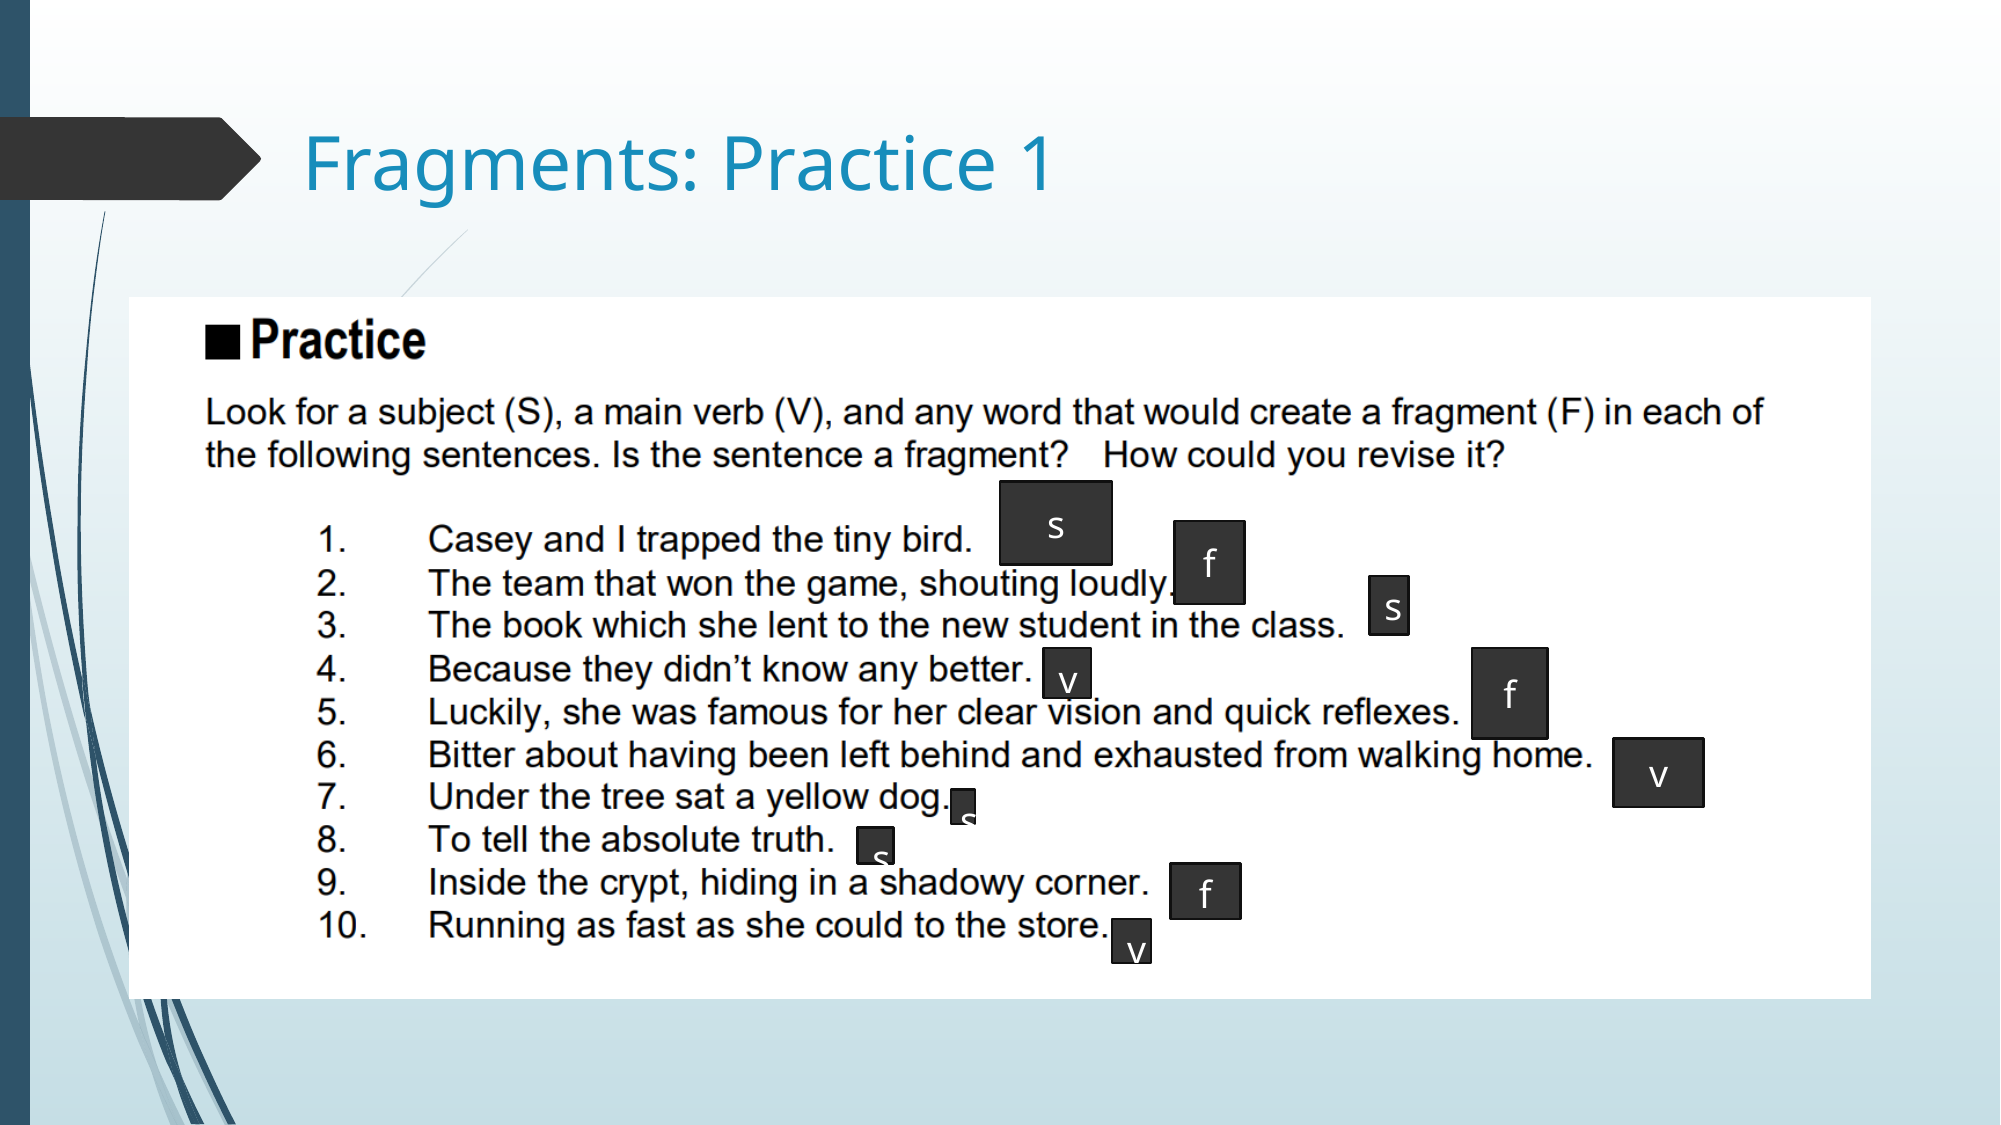

# Fragments: Practice 1
s
f
s
v
f
v
s
s
f
v